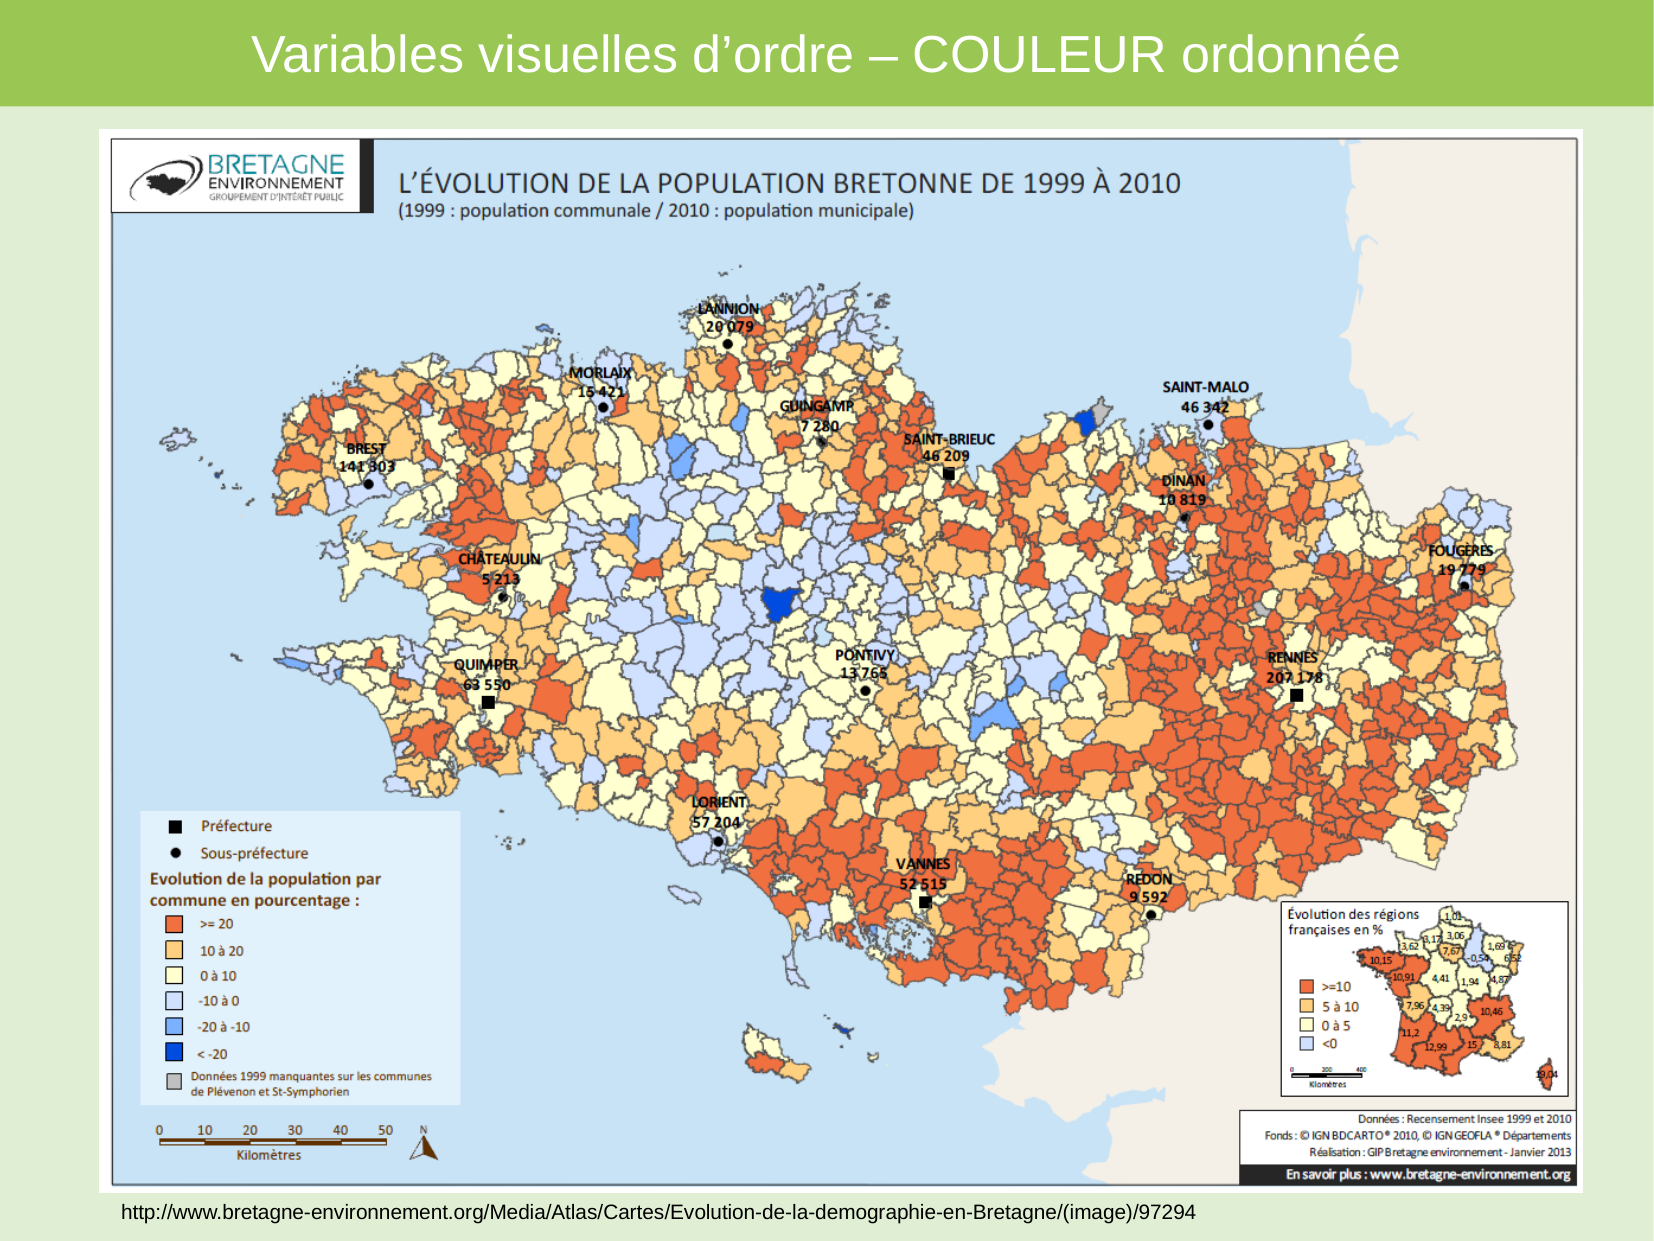

# Variables visuelles d’ordre – COULEUR ordonnée
http://www.bretagne-environnement.org/Media/Atlas/Cartes/Evolution-de-la-demographie-en-Bretagne/(image)/97294